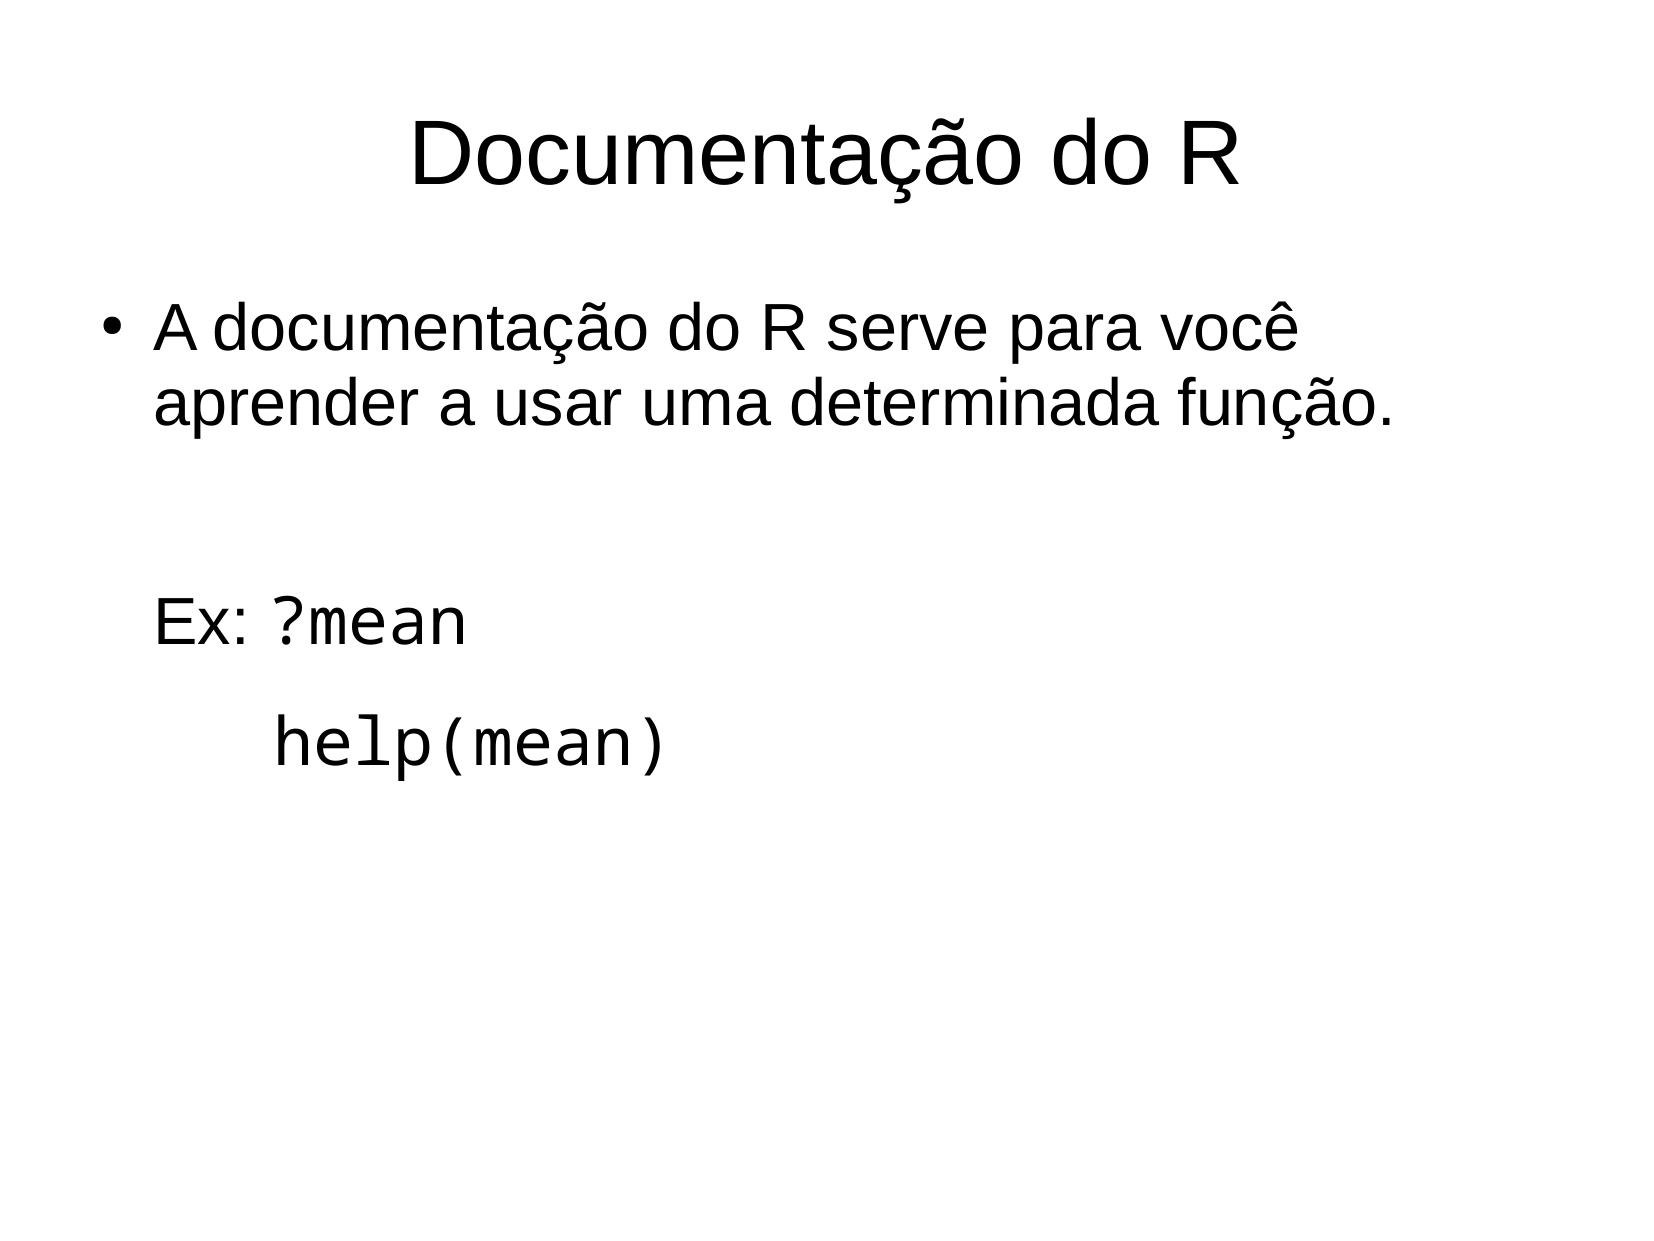

# Documentação do R
A documentação do R serve para você aprender a usar uma determinada função.
Ex: ?mean
 help(mean)